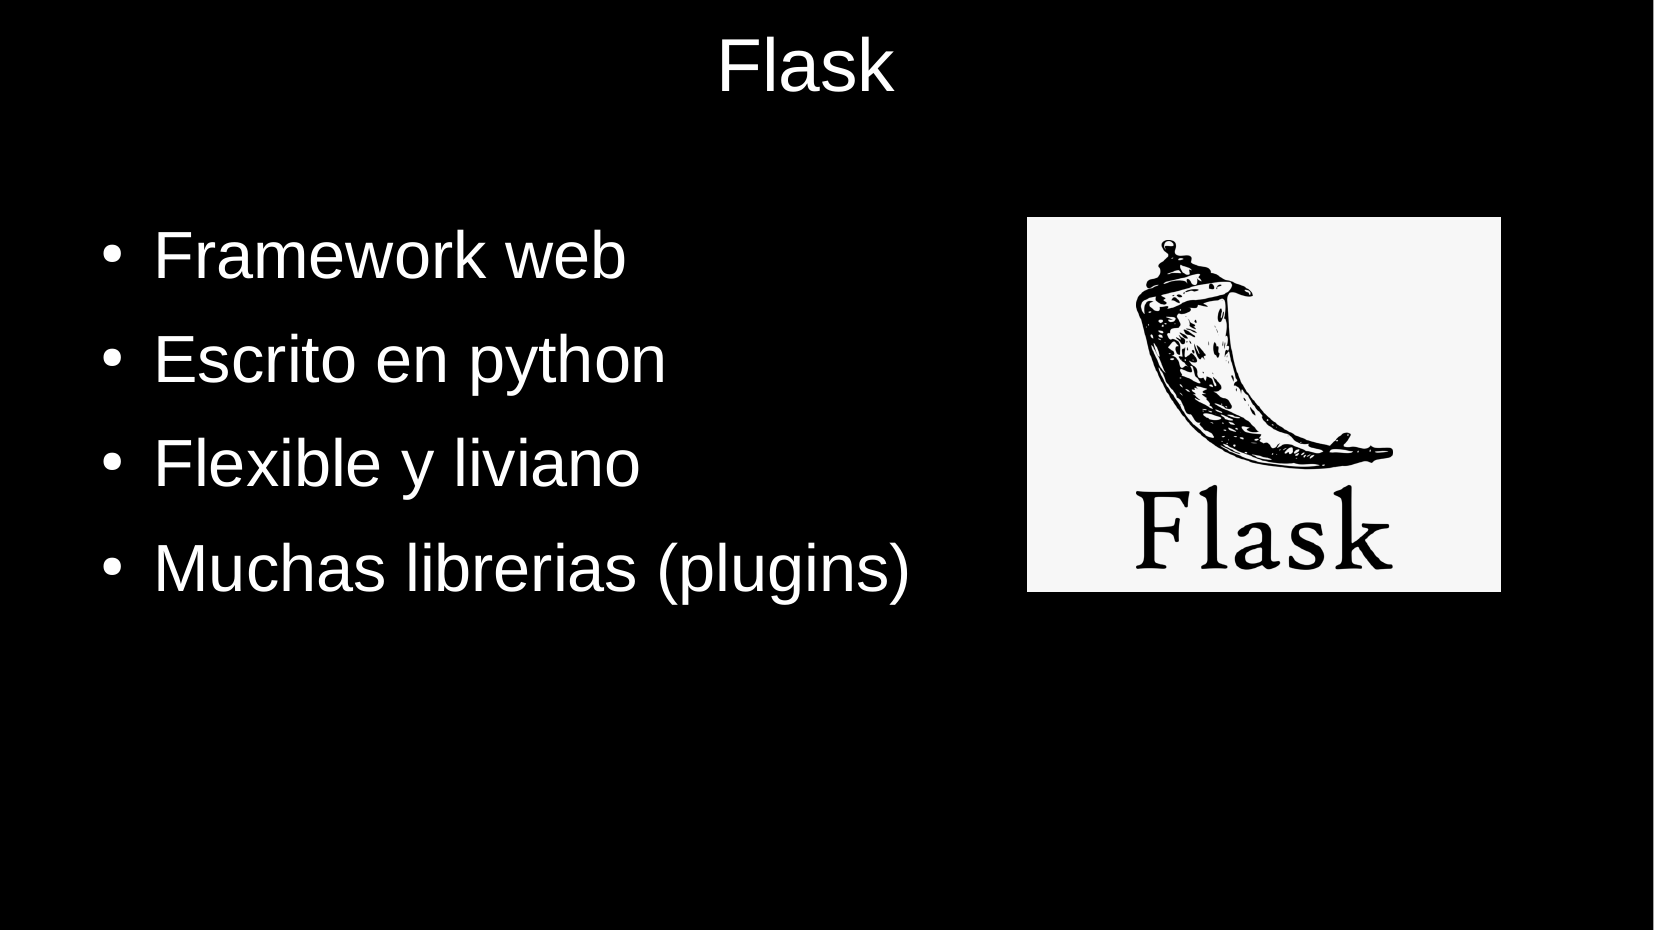

# Flask
Framework web
Escrito en python
Flexible y liviano
Muchas librerias (plugins)